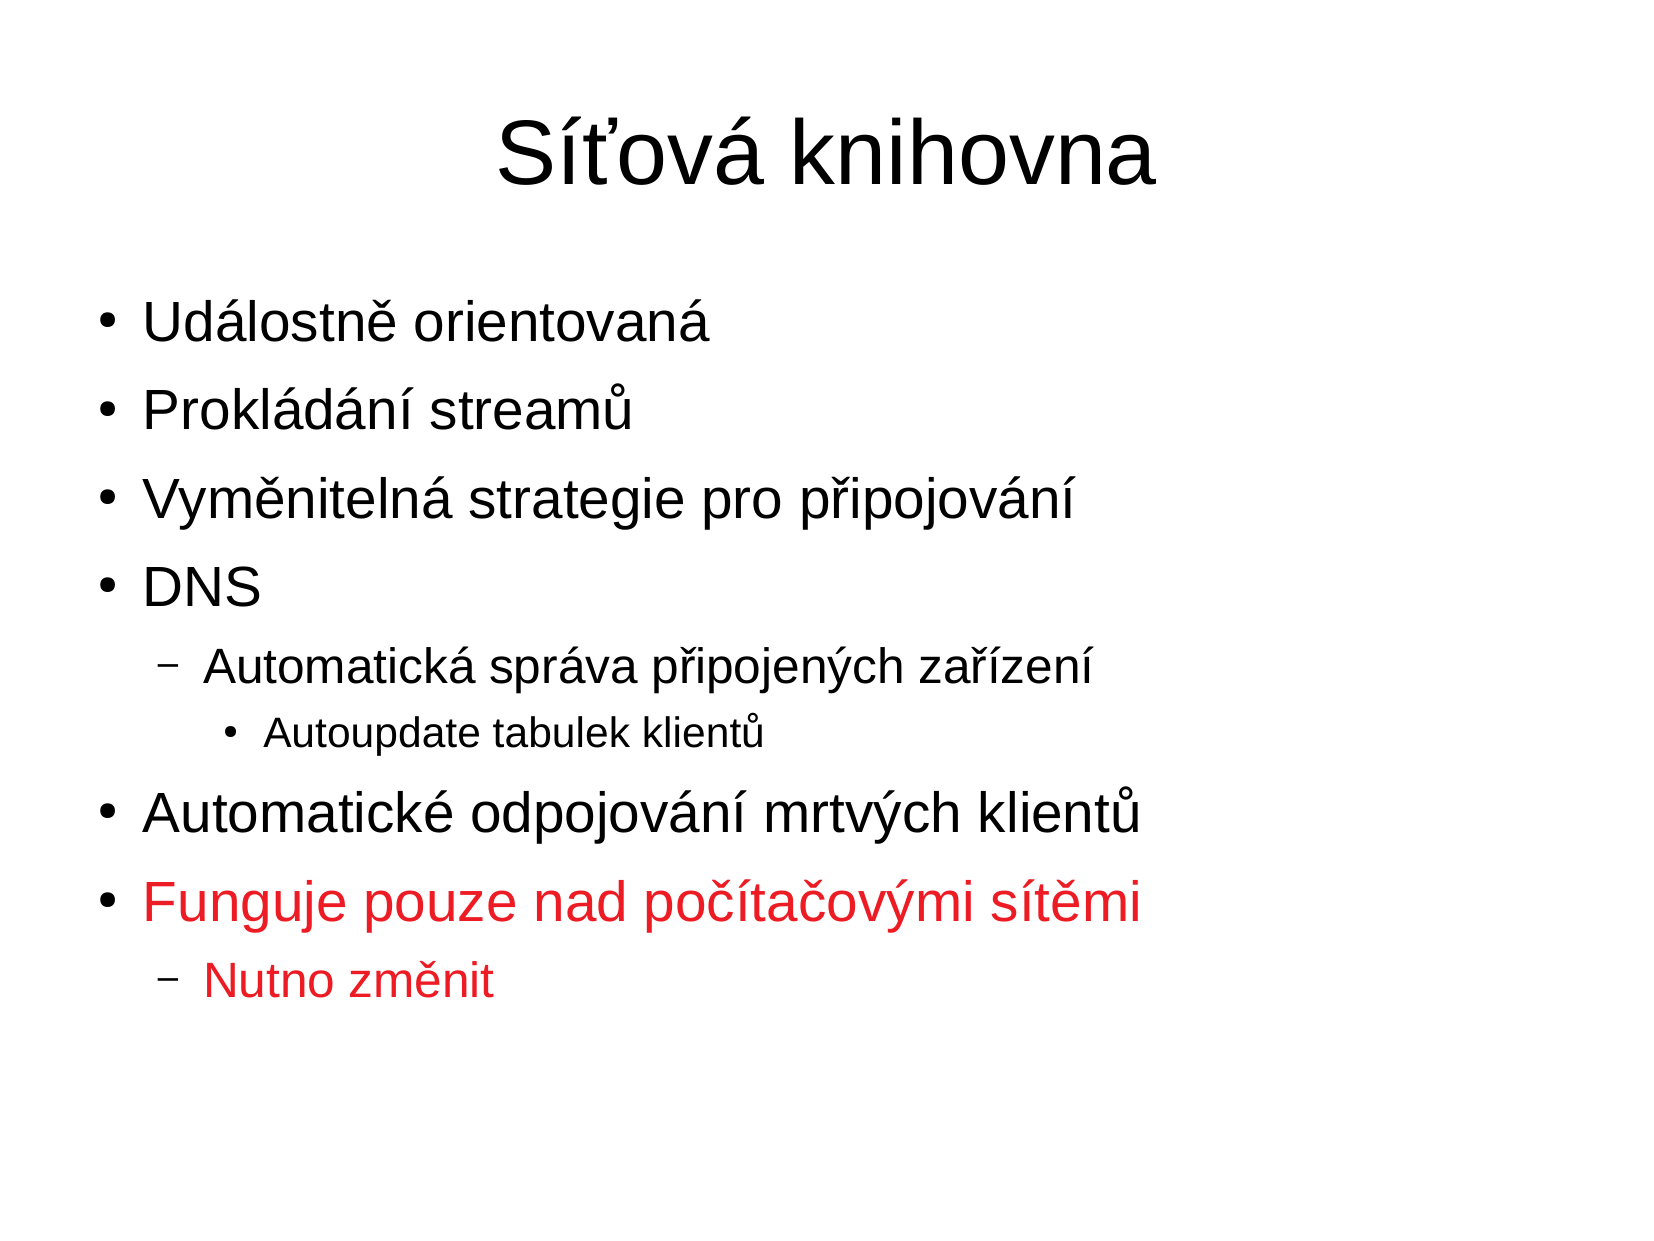

# Síťová knihovna
Událostně orientovaná
Prokládání streamů
Vyměnitelná strategie pro připojování
DNS
Automatická správa připojených zařízení
Autoupdate tabulek klientů
Automatické odpojování mrtvých klientů
Funguje pouze nad počítačovými sítěmi
Nutno změnit